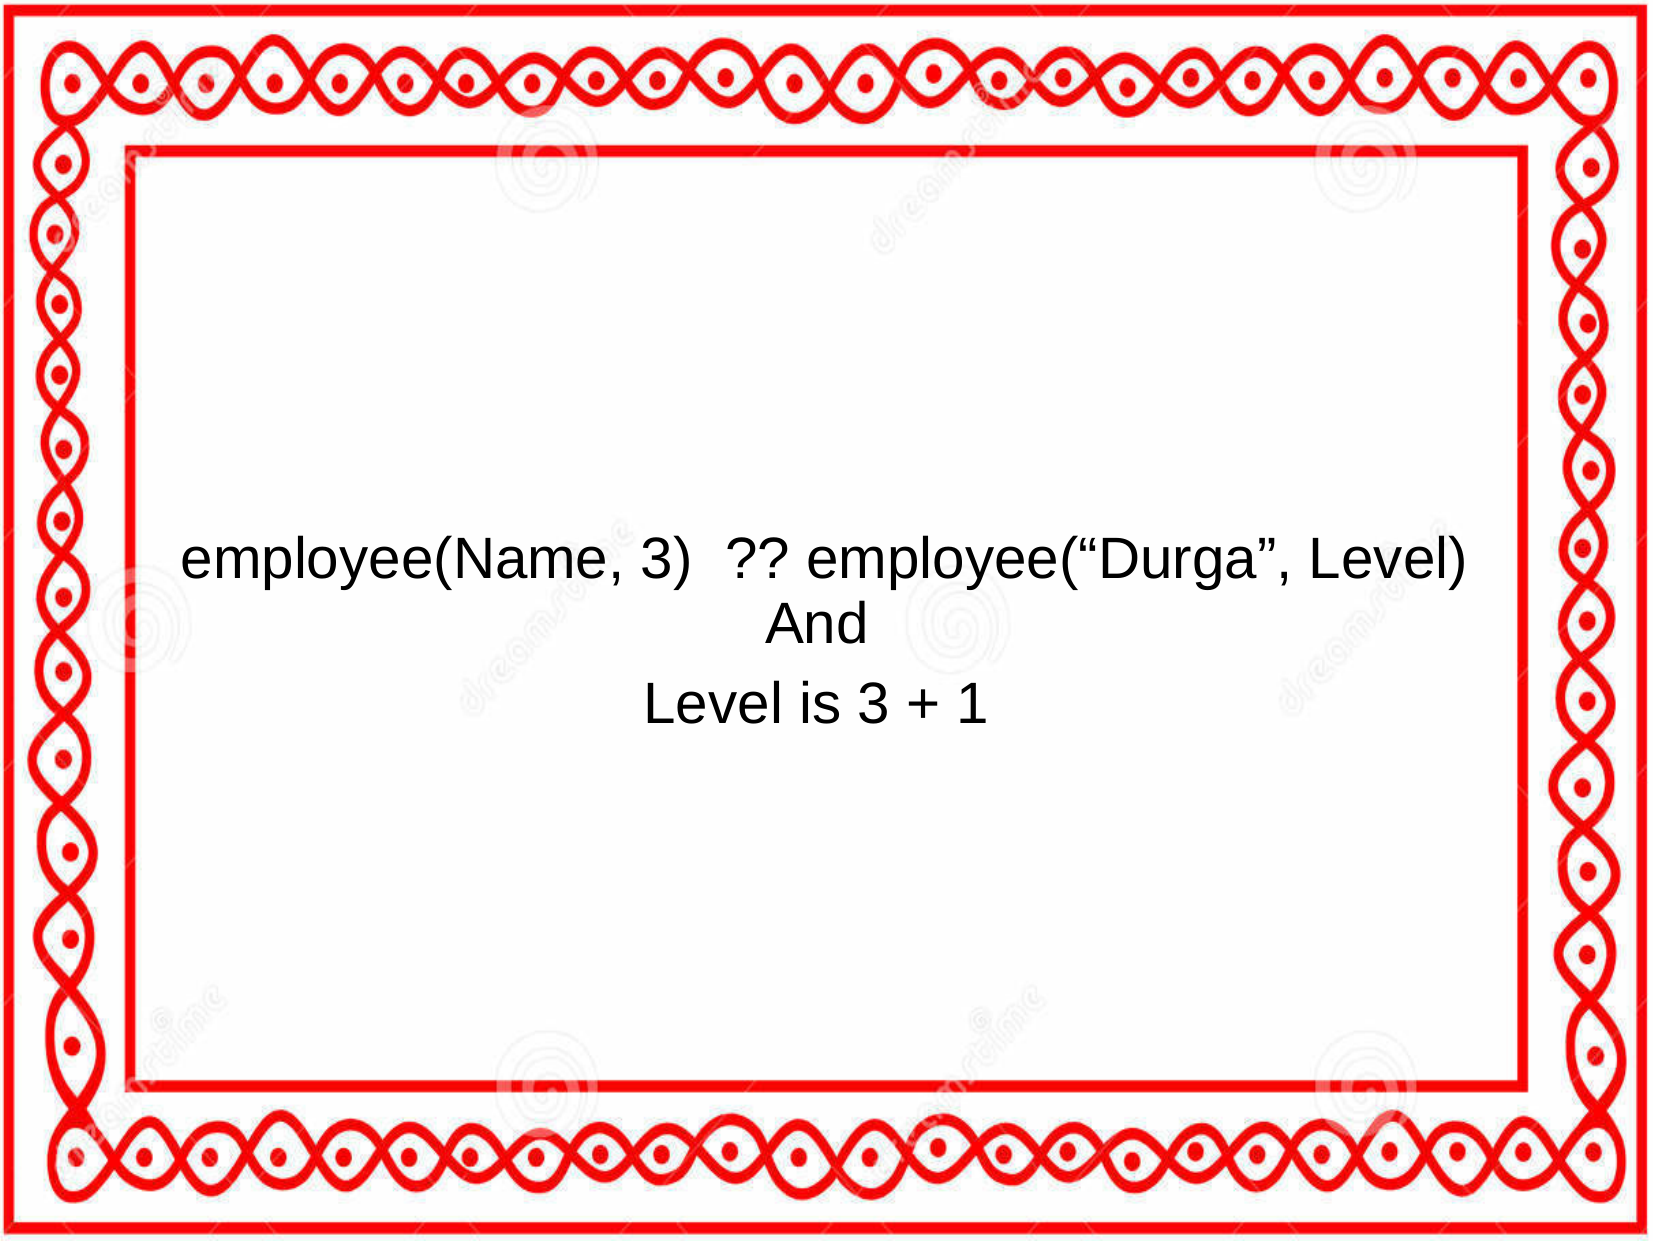

# employee(Name, 3) ?? employee(“Durga”, Level)
And
 Level is 3 + 1